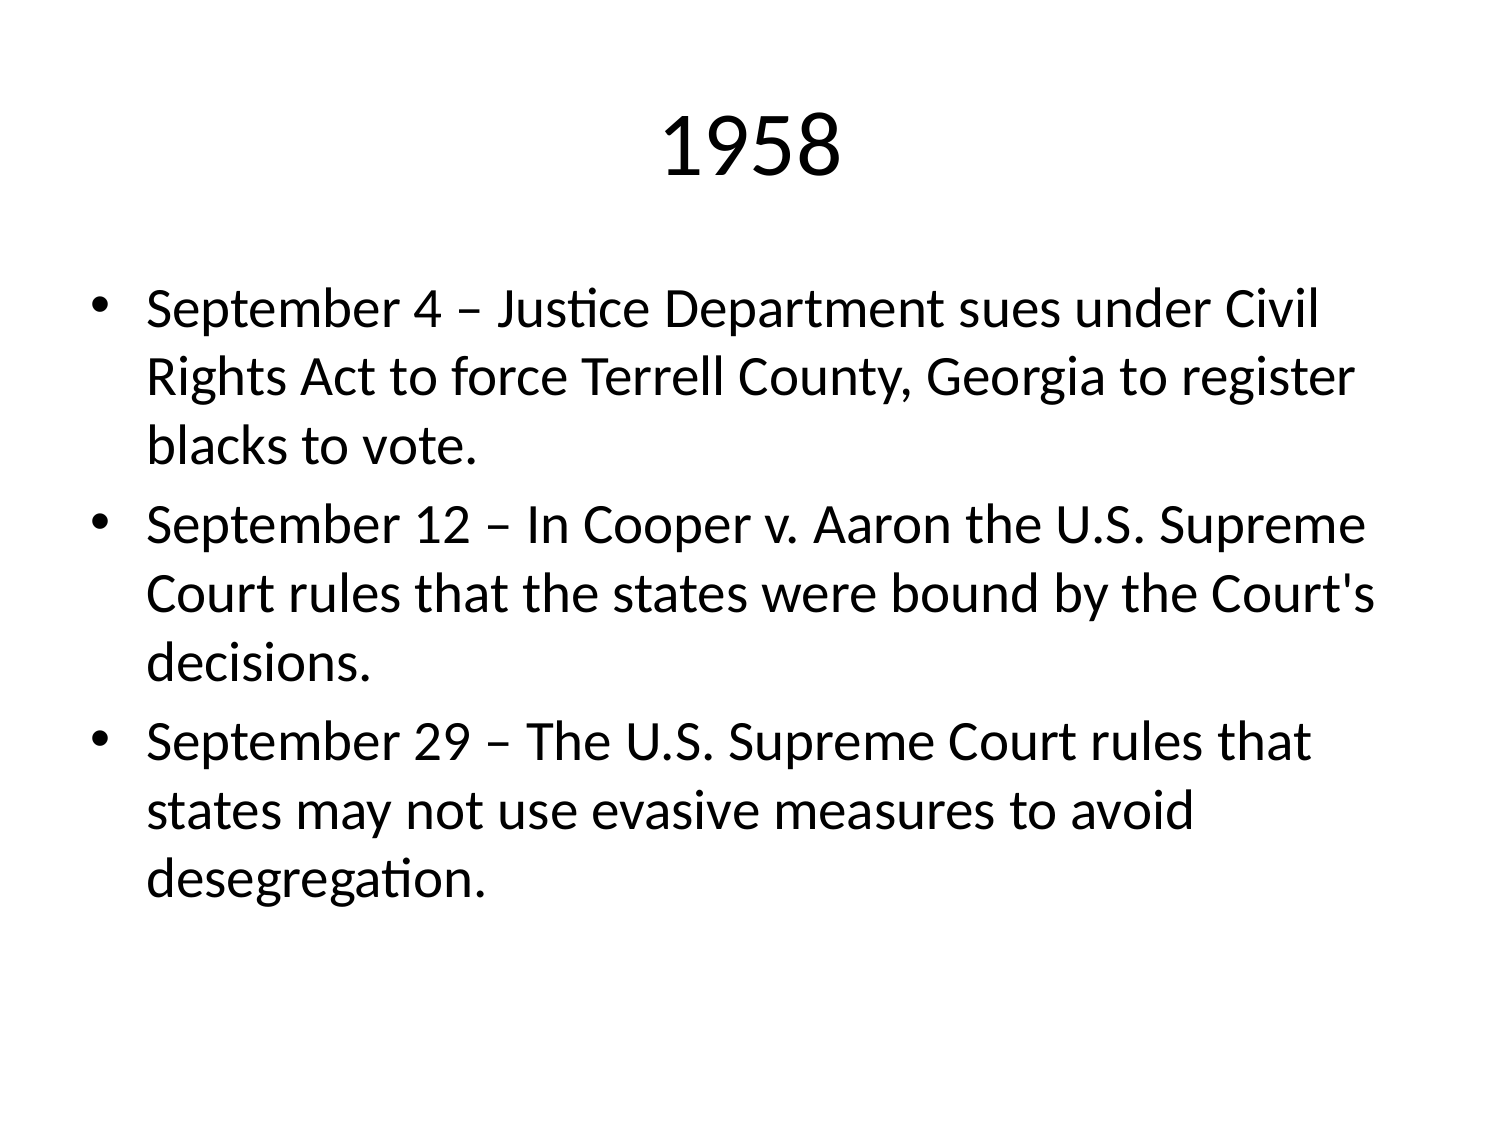

# 1958
September 4 – Justice Department sues under Civil Rights Act to force Terrell County, Georgia to register blacks to vote.
September 12 – In Cooper v. Aaron the U.S. Supreme Court rules that the states were bound by the Court's decisions.
September 29 – The U.S. Supreme Court rules that states may not use evasive measures to avoid desegregation.